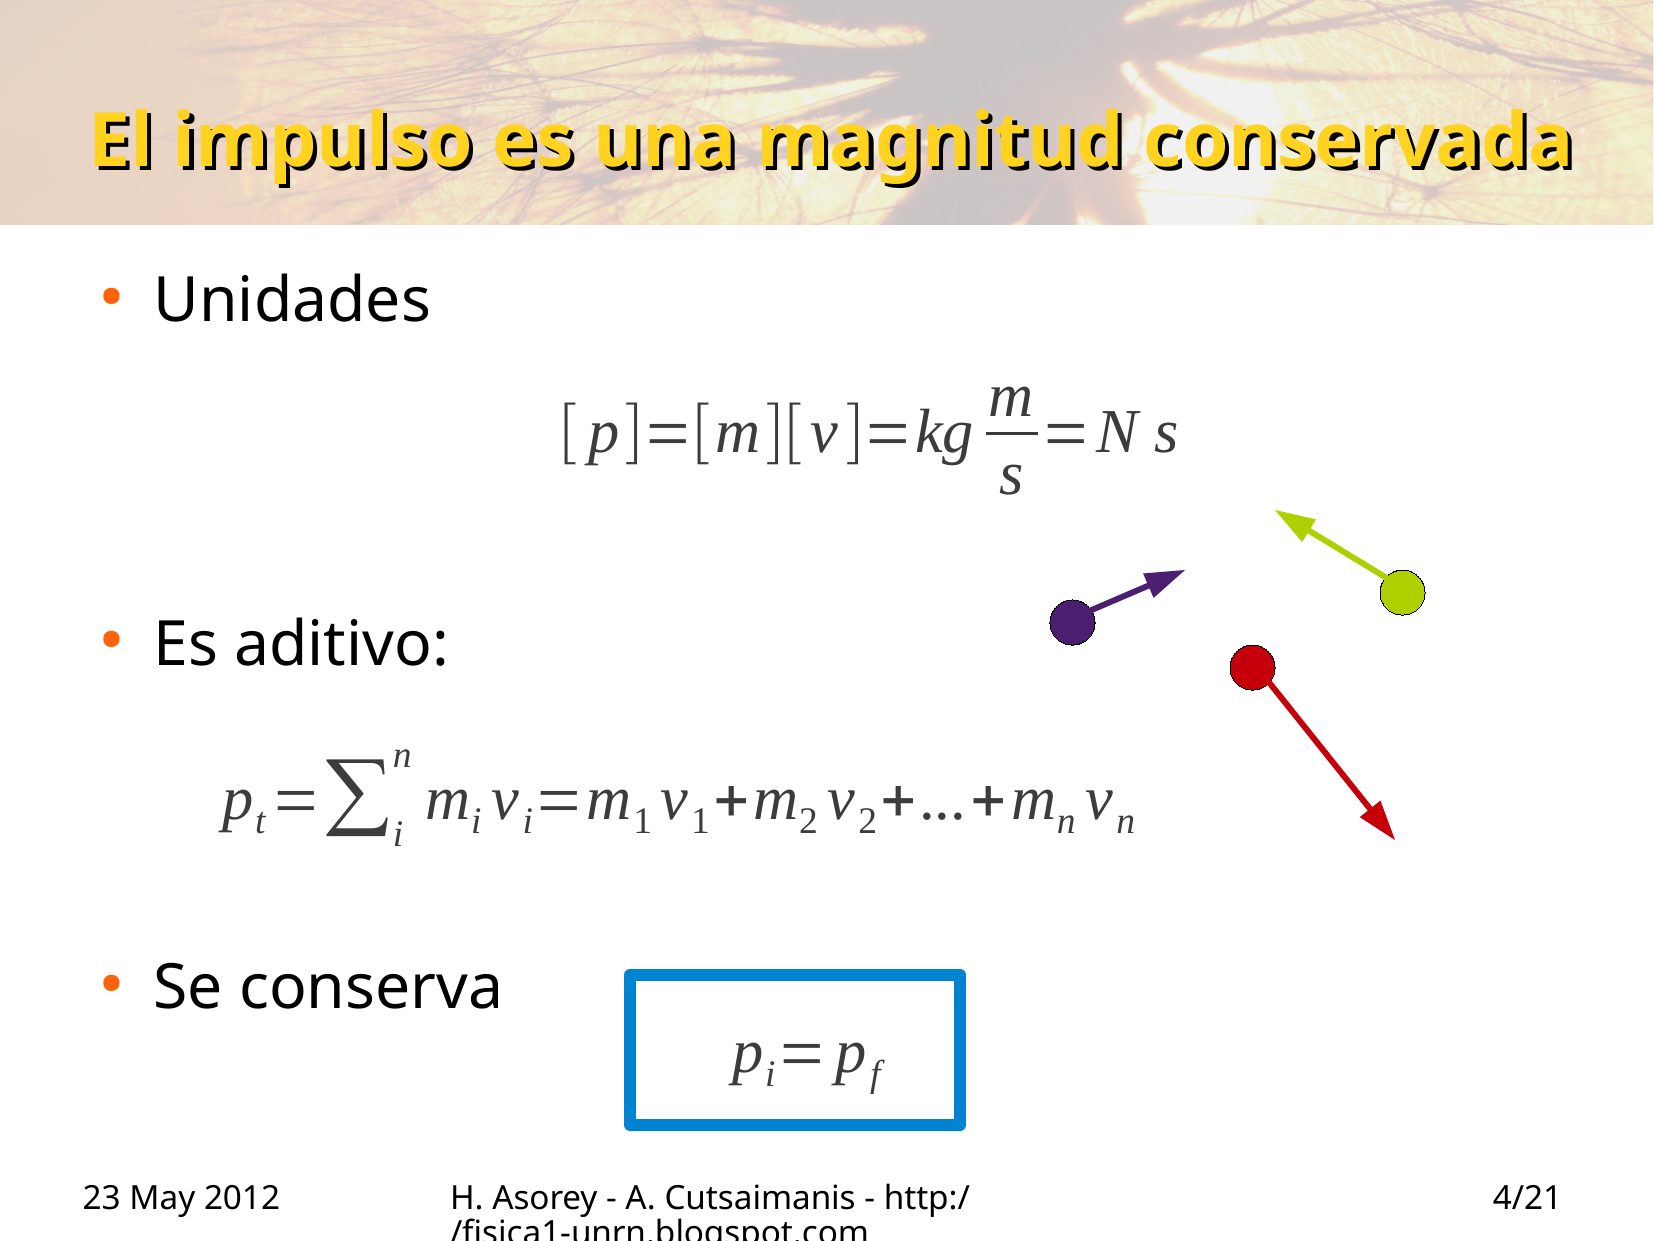

# El impulso es una magnitud conservada
Unidades
Es aditivo:
Se conserva
23 May 2012
H. Asorey - A. Cutsaimanis - http://fisica1-unrn.blogspot.com
4